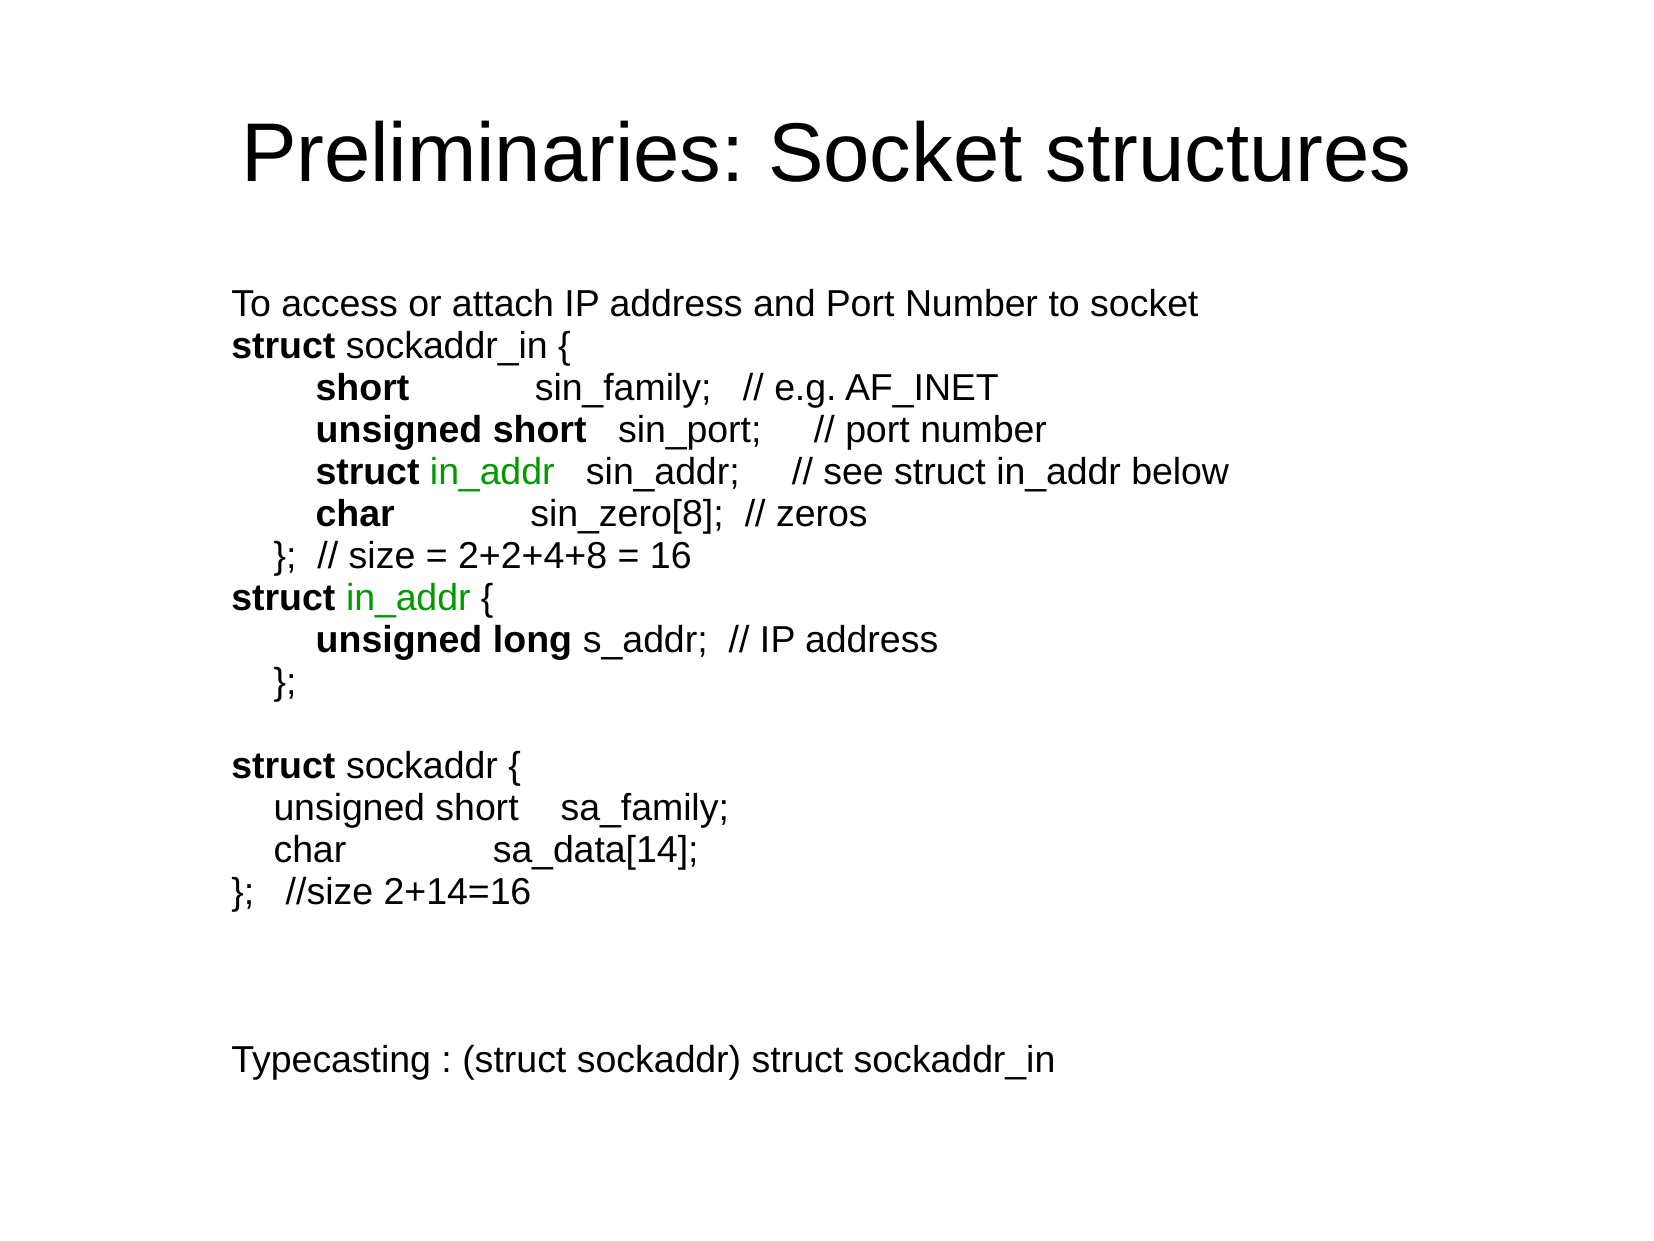

# Preliminaries: Socket structures
To access or attach IP address and Port Number to socket
struct sockaddr_in {
 short sin_family; // e.g. AF_INET
 unsigned short sin_port; // port number
 struct in_addr sin_addr; // see struct in_addr below
 char sin_zero[8]; // zeros
 }; // size = 2+2+4+8 = 16
struct in_addr {
 unsigned long s_addr; // IP address
 };
struct sockaddr {
 unsigned short sa_family;
 char sa_data[14];
}; //size 2+14=16
Typecasting : (struct sockaddr) struct sockaddr_in